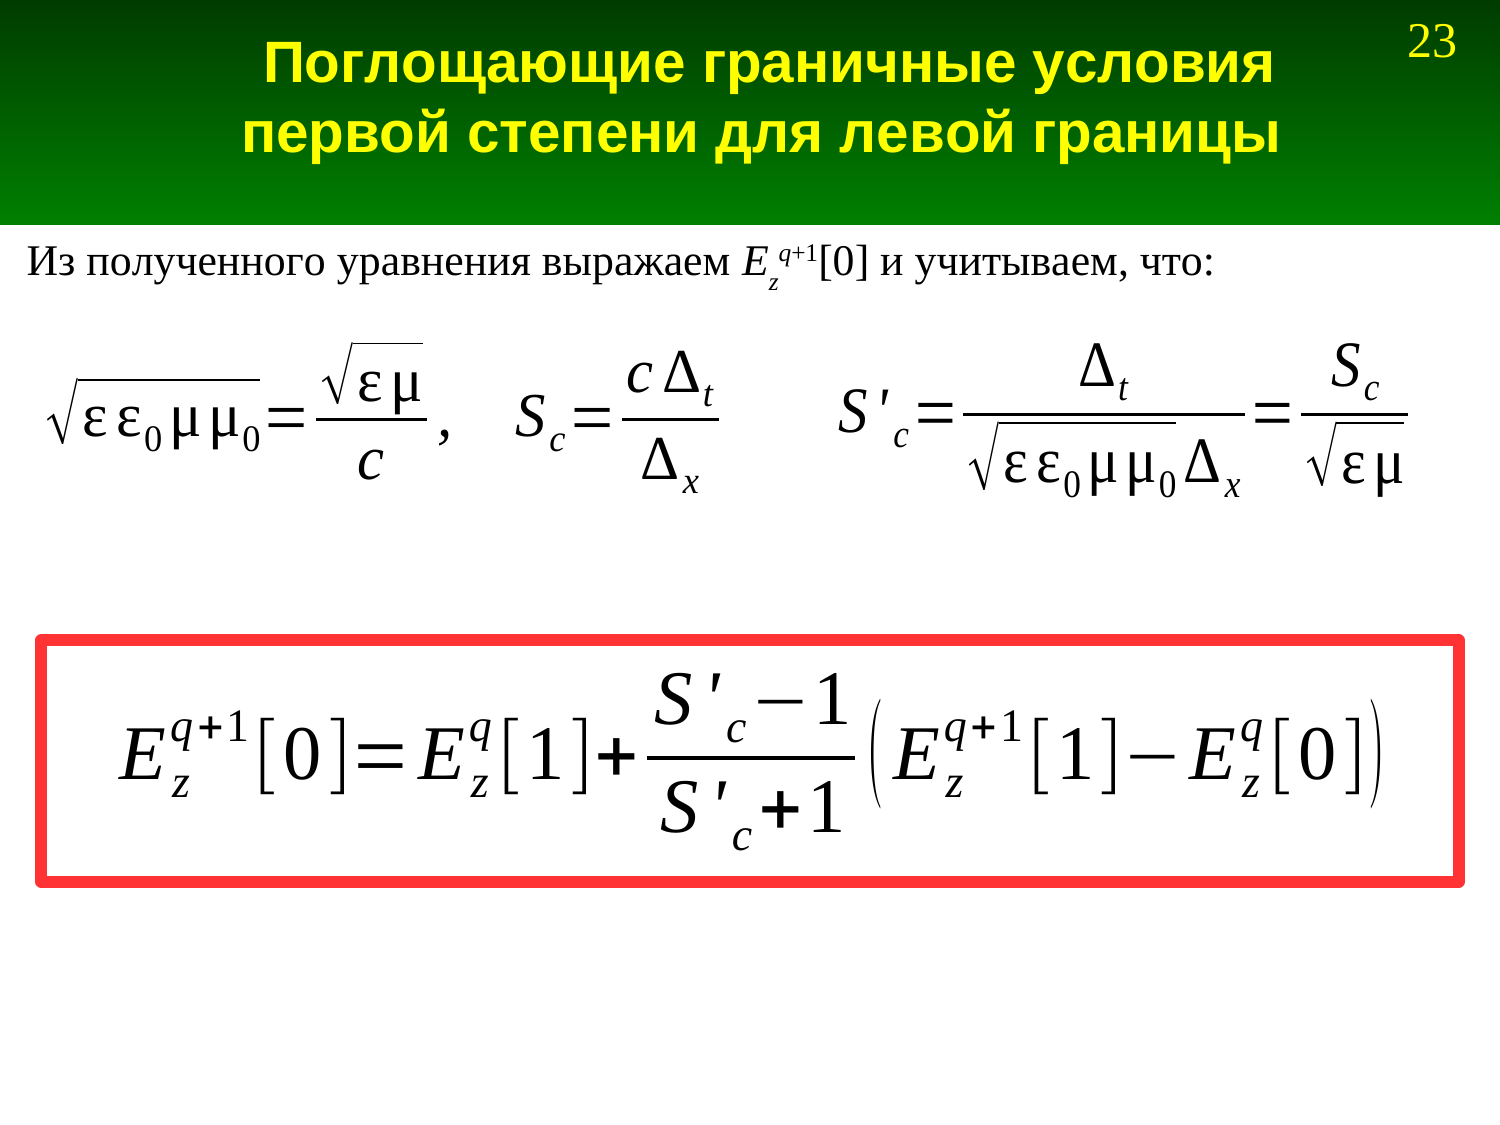

# Поглощающие граничные условия первой степени для левой границы
Из полученного уравнения выражаем Ezq+1[0] и учитываем, что: